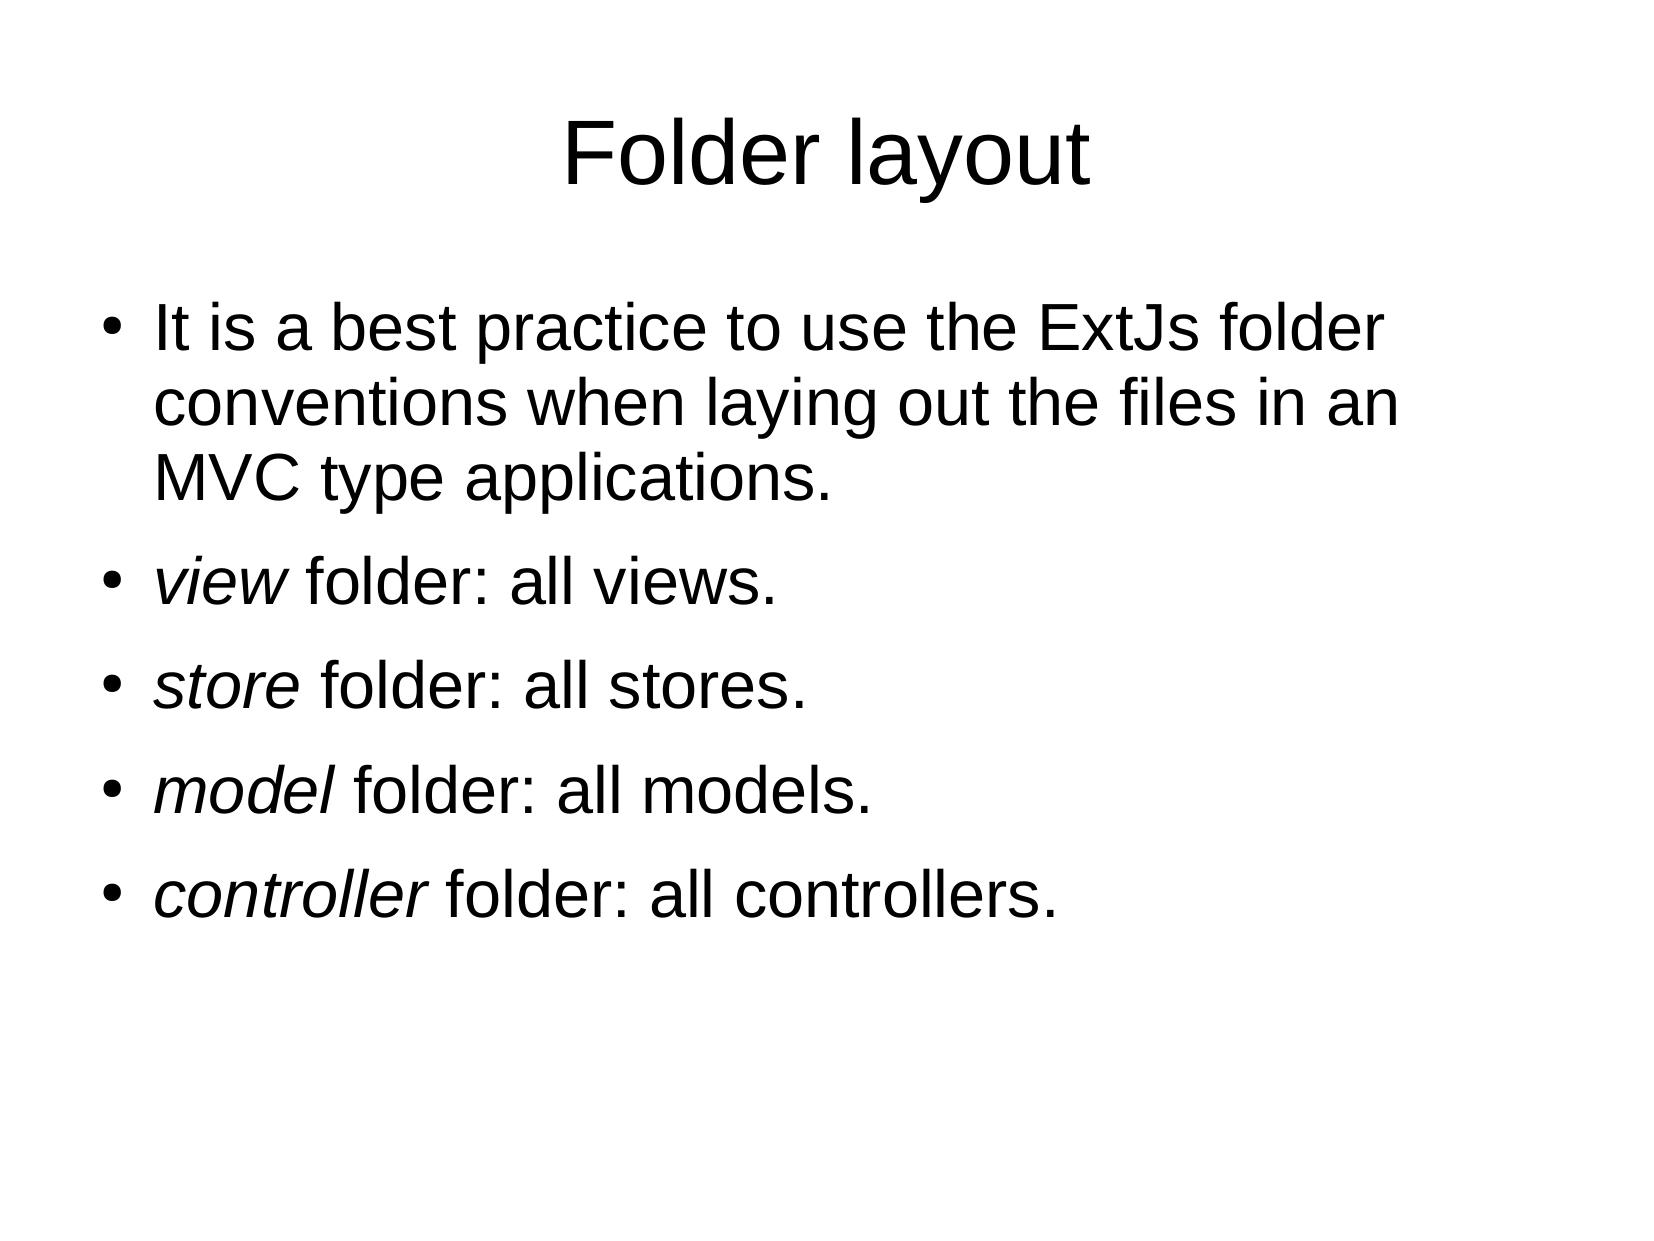

# Folder layout
It is a best practice to use the ExtJs folder conventions when laying out the files in an MVC type applications.
view folder: all views.
store folder: all stores.
model folder: all models.
controller folder: all controllers.